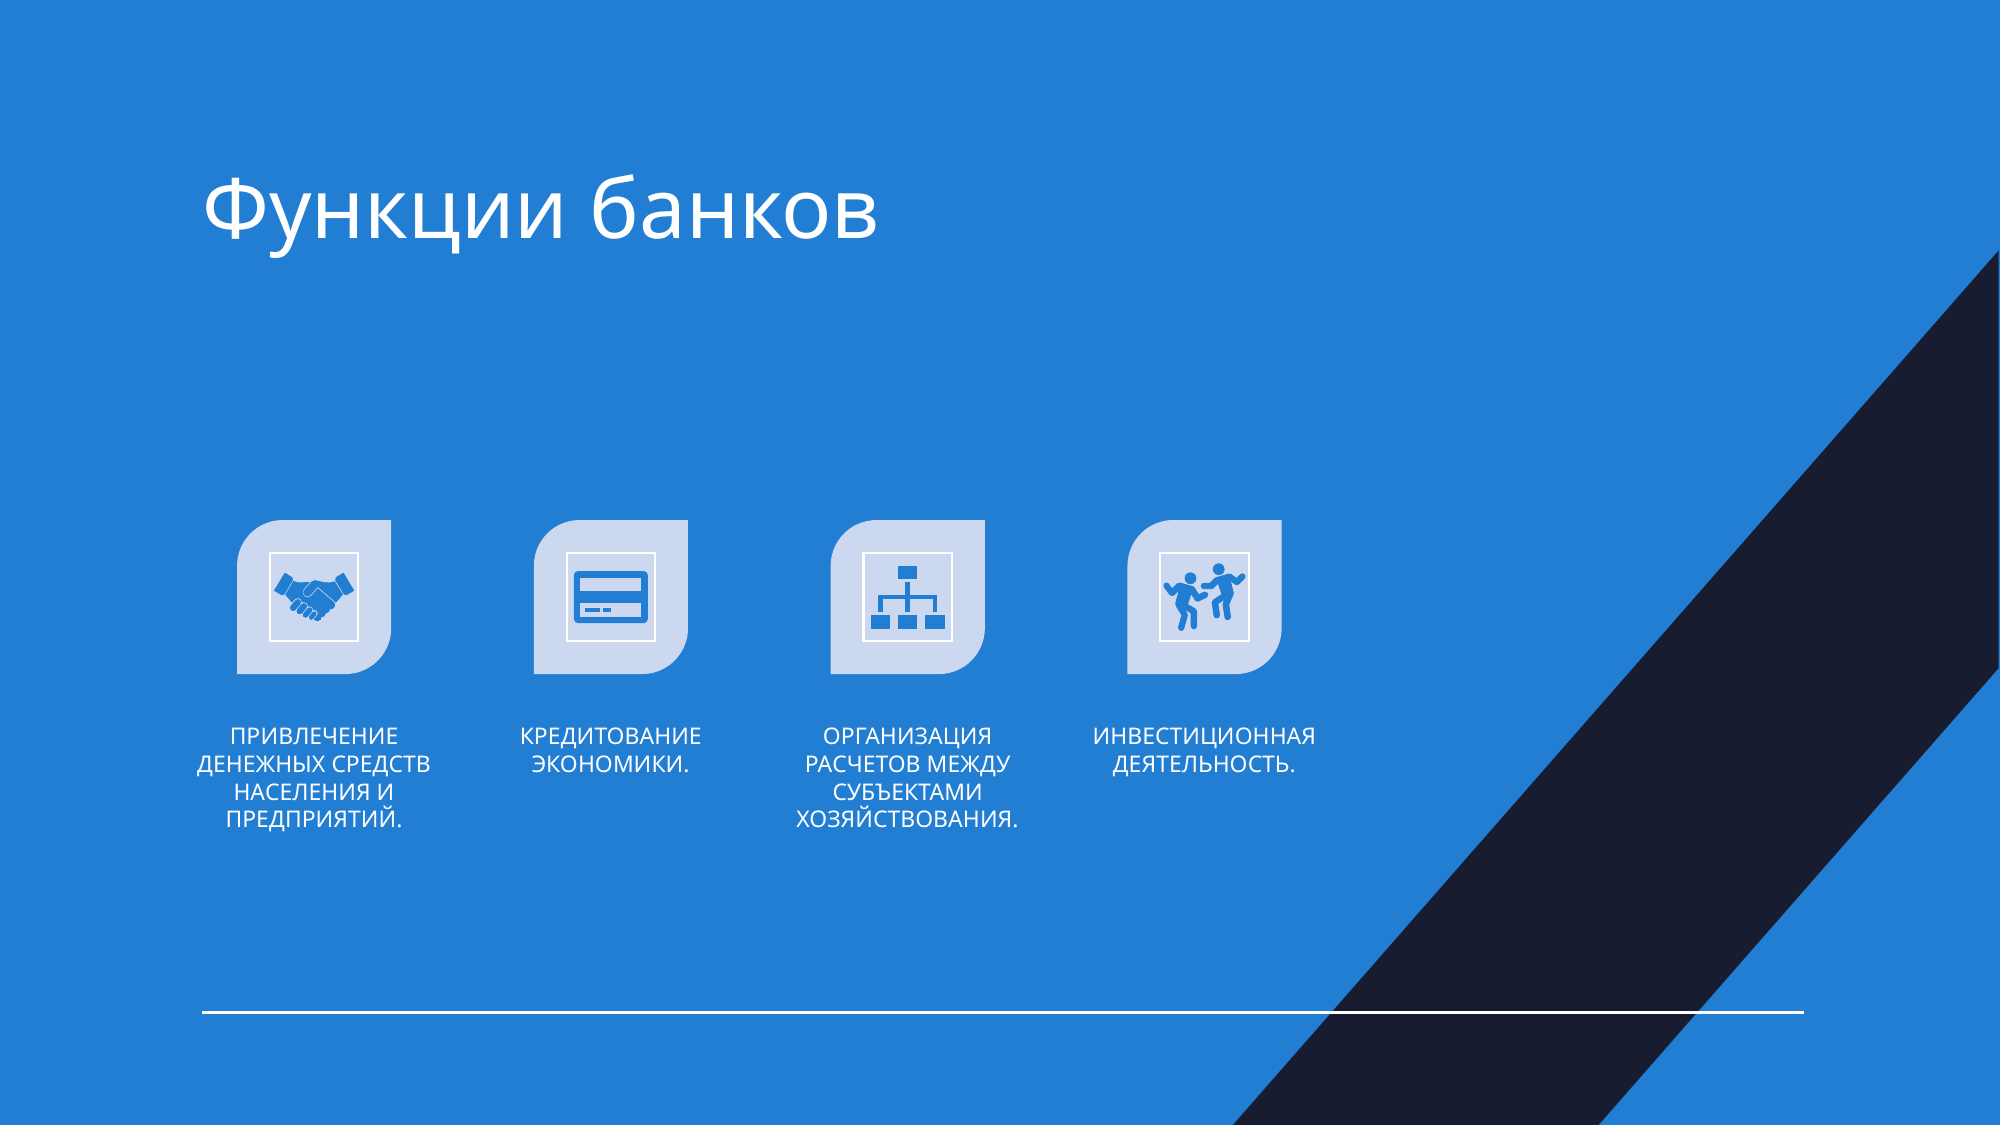

# Функции банков
Привлечение денежных средств населения и предприятий.
Кредитование экономики.
Организация расчетов между субъектами хозяйствования.
Инвестиционная деятельность.